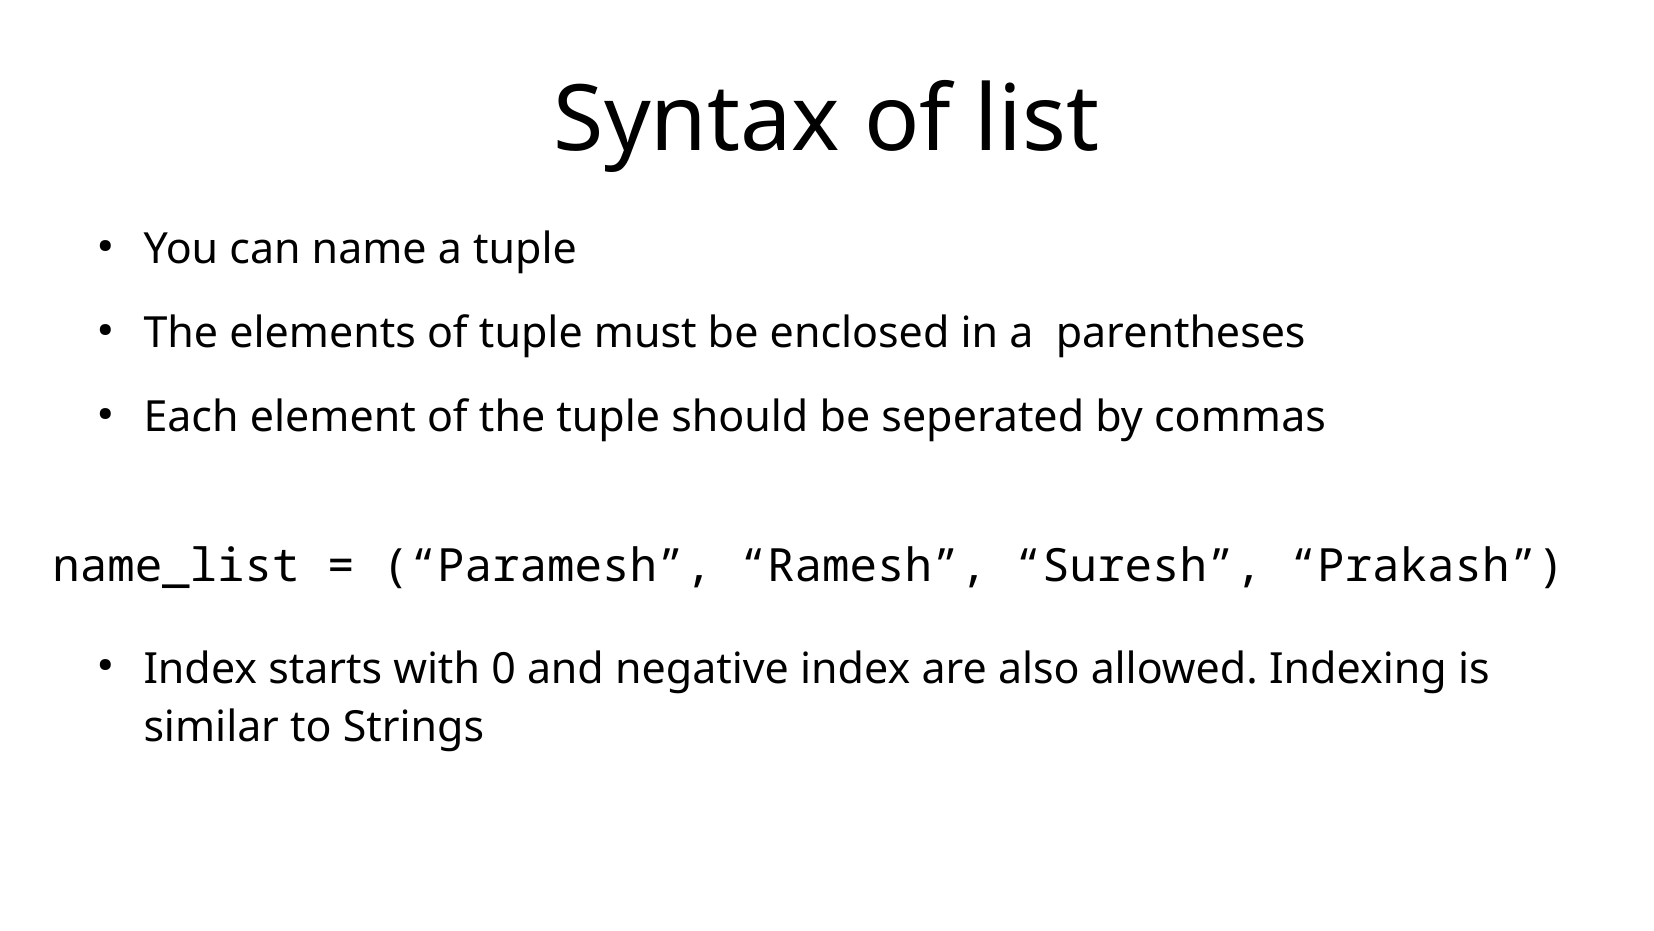

# Syntax of list
You can name a tuple
The elements of tuple must be enclosed in a parentheses
Each element of the tuple should be seperated by commas
Index starts with 0 and negative index are also allowed. Indexing is similar to Strings
name_list = (“Paramesh”, “Ramesh”, “Suresh”, “Prakash”)